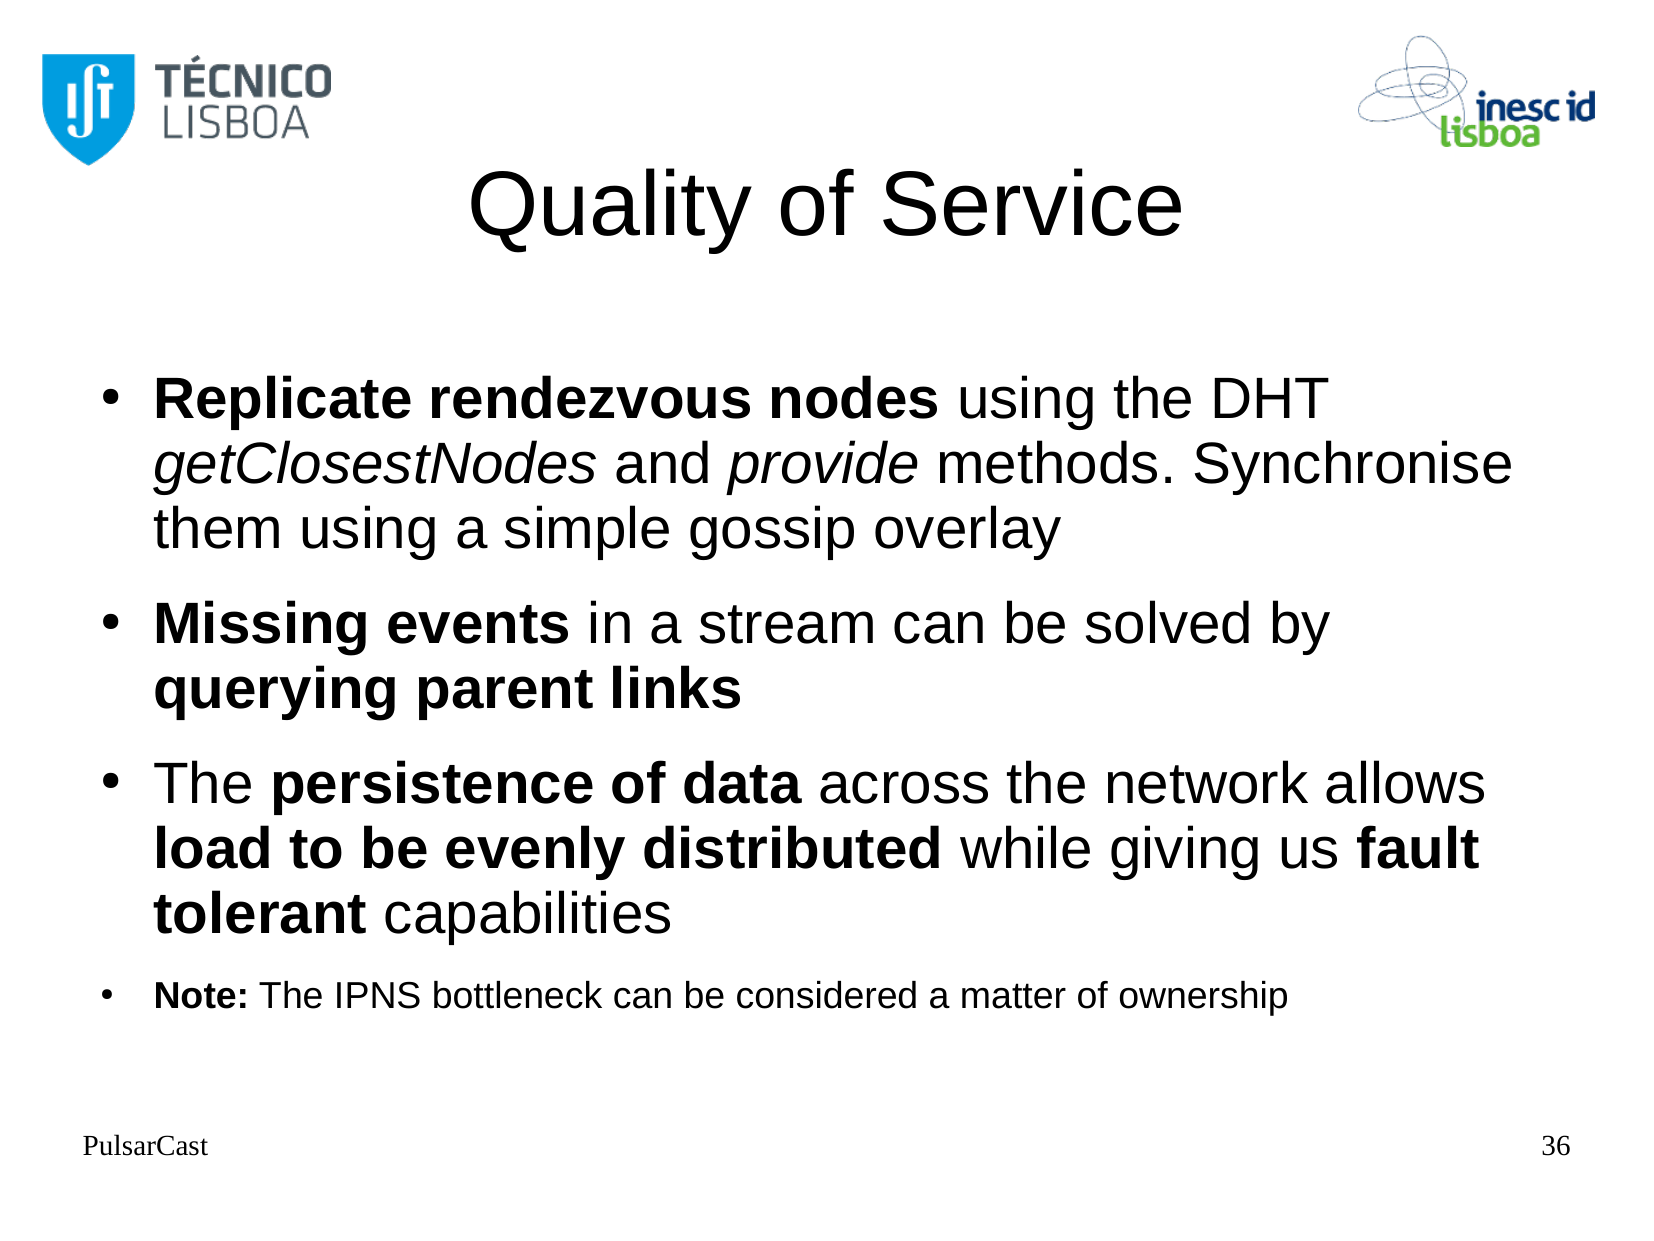

# Quality of Service
Replicate rendezvous nodes using the DHT getClosestNodes and provide methods. Synchronise them using a simple gossip overlay
Missing events in a stream can be solved by querying parent links
The persistence of data across the network allows load to be evenly distributed while giving us fault tolerant capabilities
Note: The IPNS bottleneck can be considered a matter of ownership
PulsarCast
36